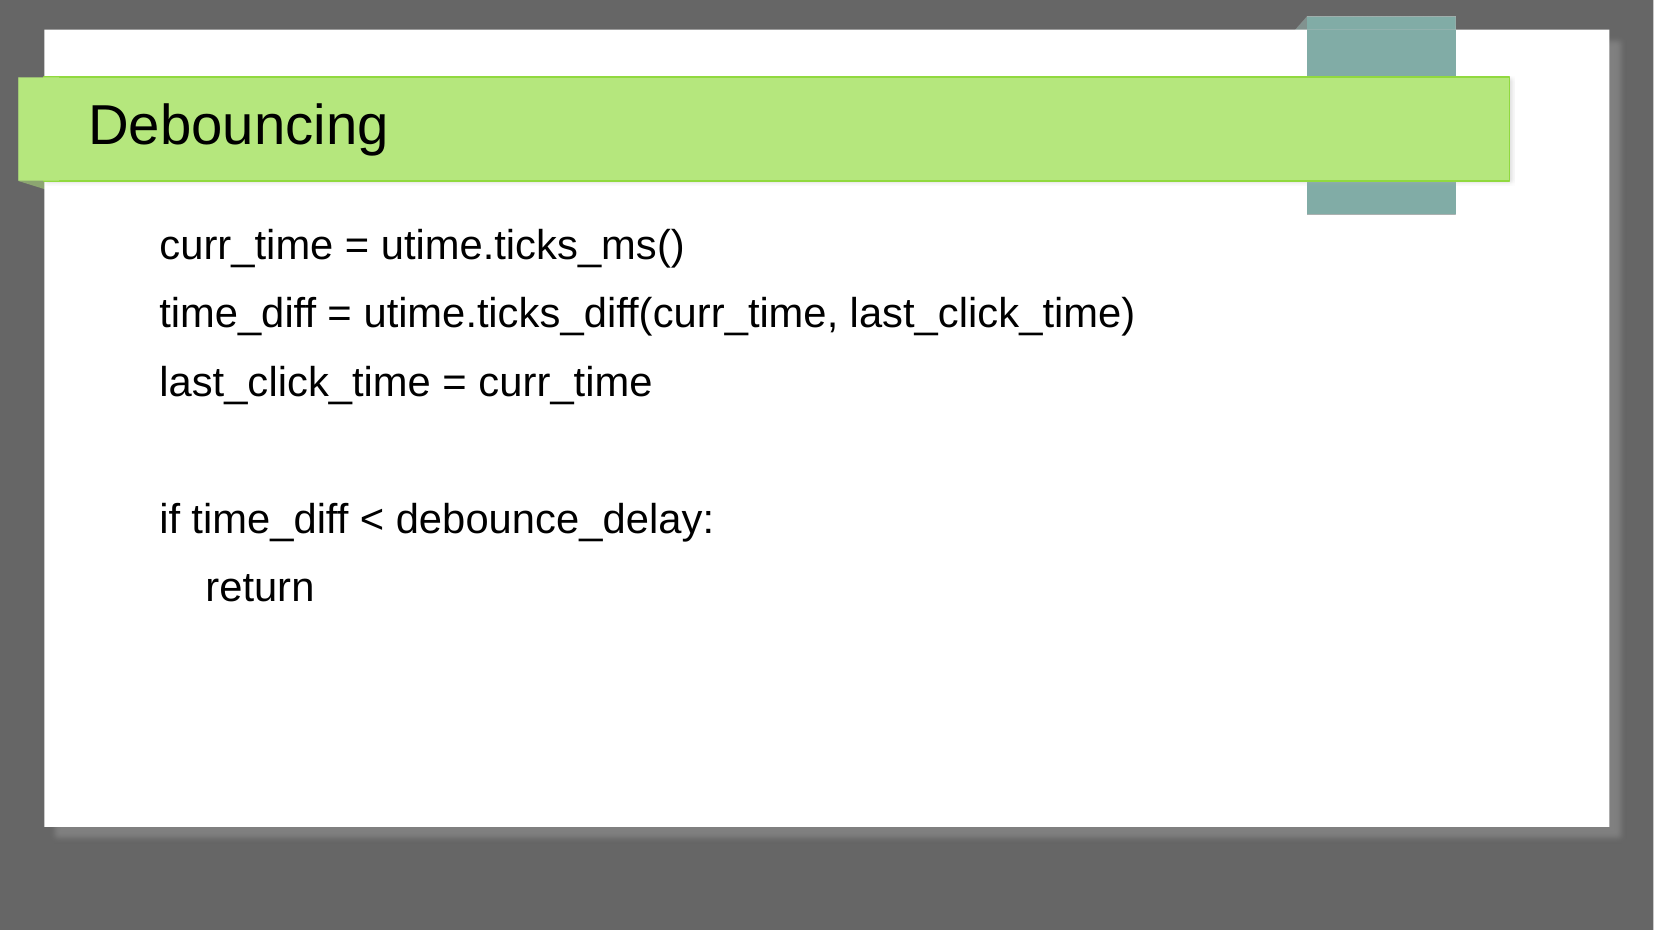

# Debouncing
curr_time = utime.ticks_ms()
time_diff = utime.ticks_diff(curr_time, last_click_time)
last_click_time = curr_time
if time_diff < debounce_delay:
 return